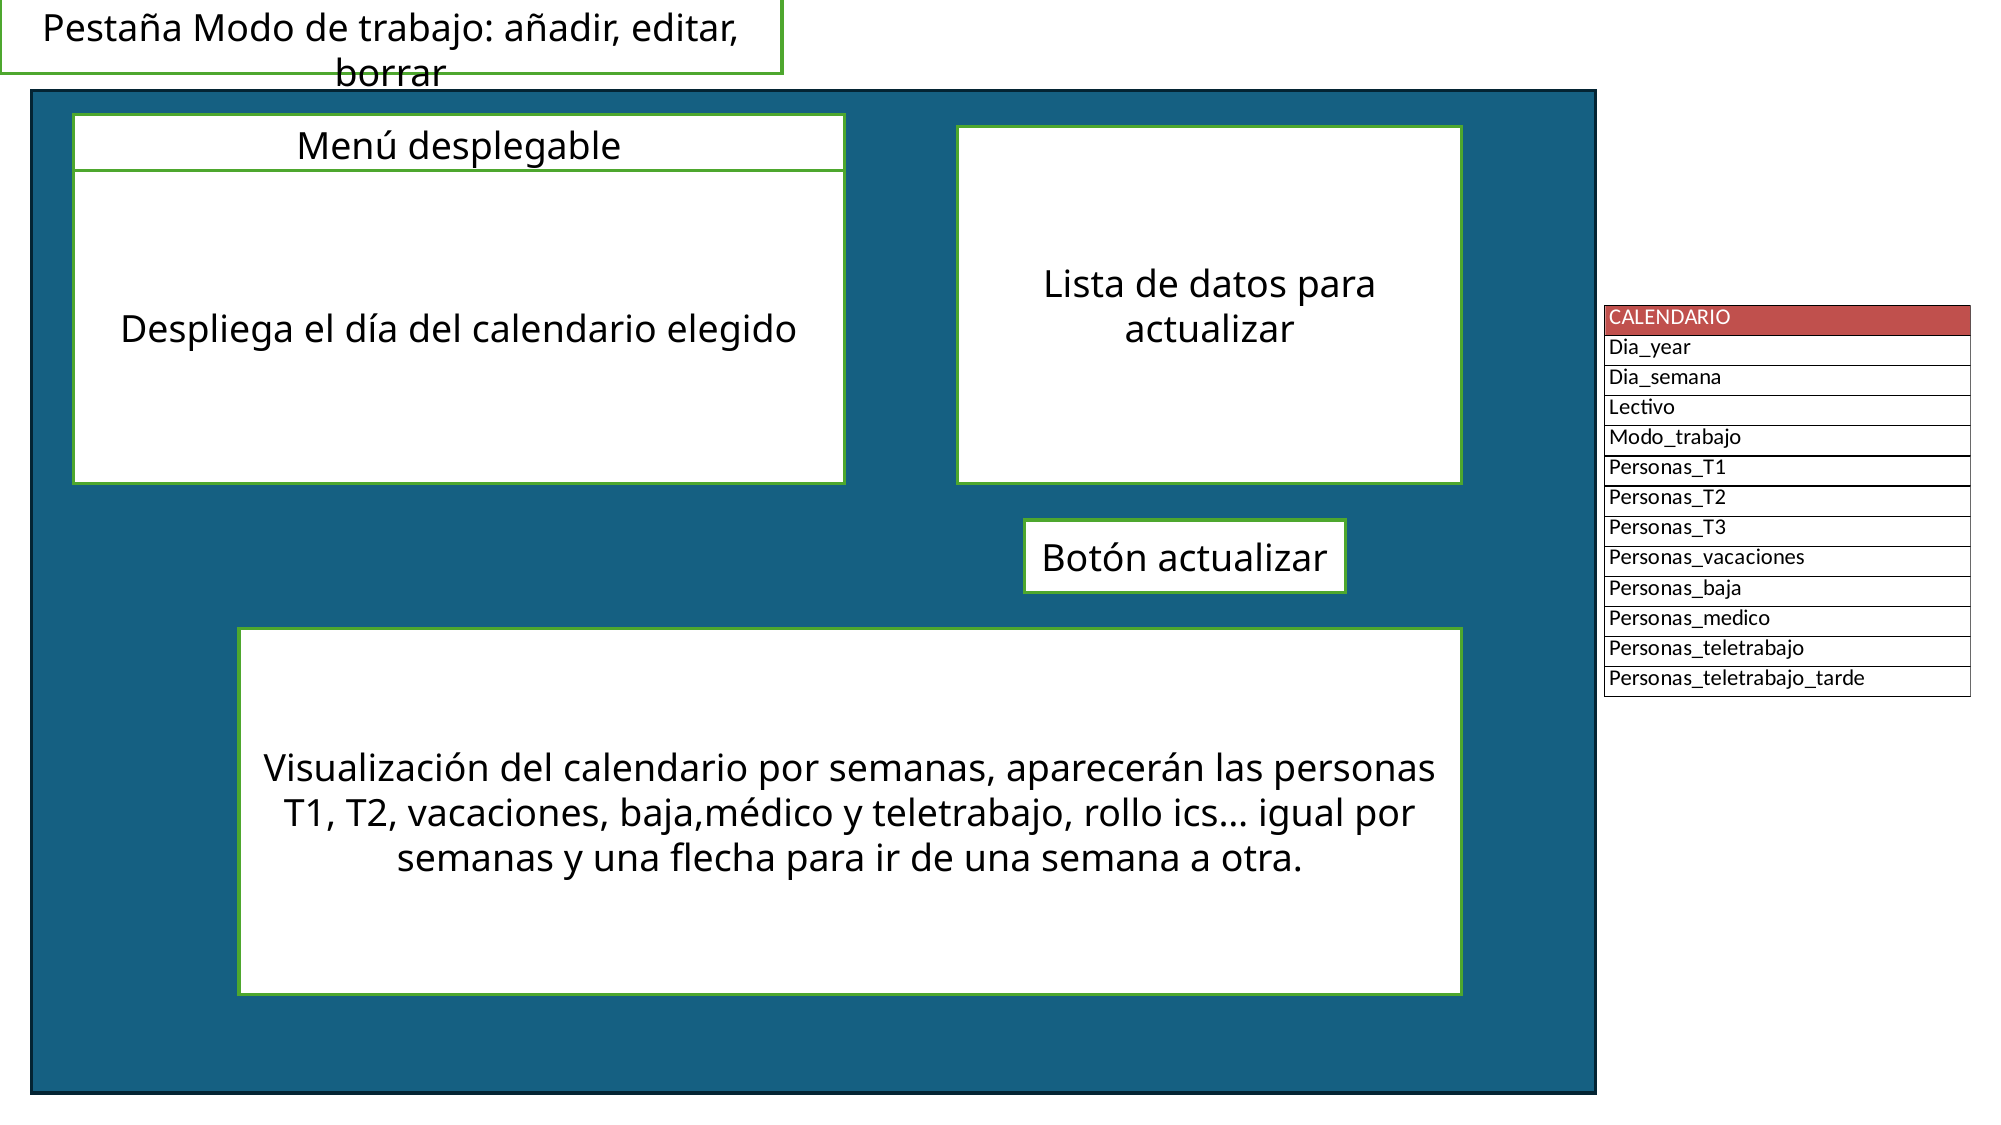

Pestaña Modo de trabajo: añadir, editar, borrar
Menú desplegable
Lista de datos para actualizar
Despliega el día del calendario elegido
Botón actualizar
Visualización del calendario por semanas, aparecerán las personas T1, T2, vacaciones, baja,médico y teletrabajo, rollo ics… igual por semanas y una flecha para ir de una semana a otra.